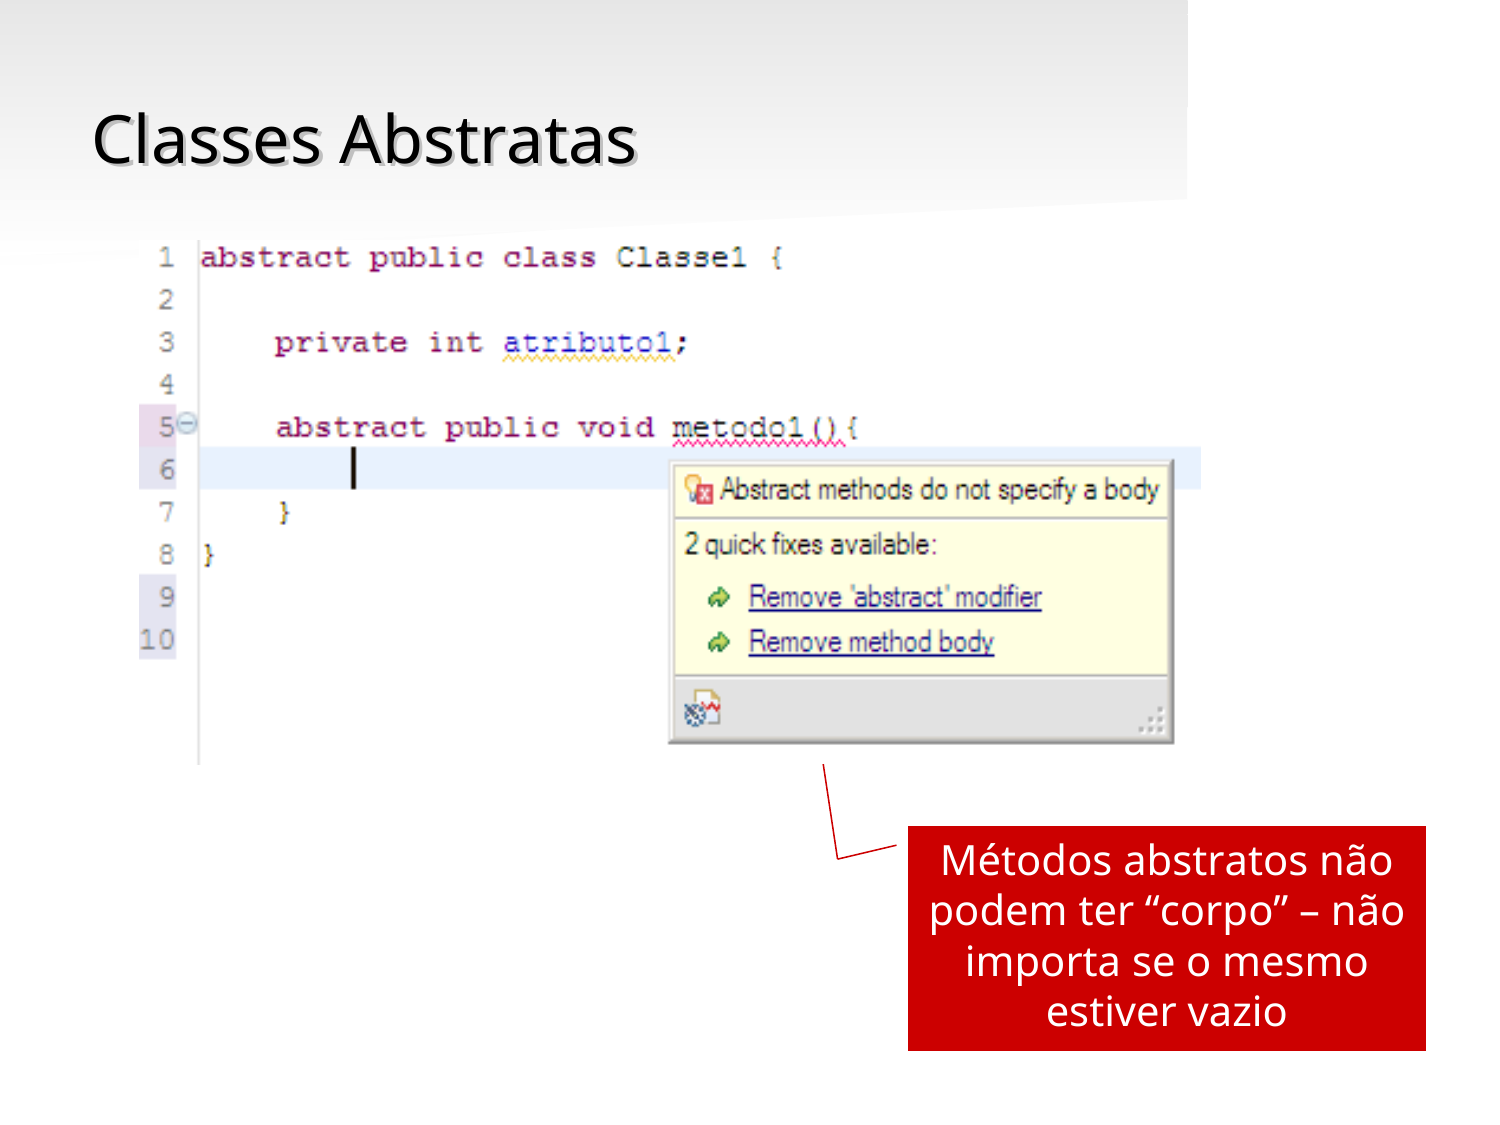

Classes Abstratas
Métodos abstratos não podem ter “corpo” – não importa se o mesmo estiver vazio